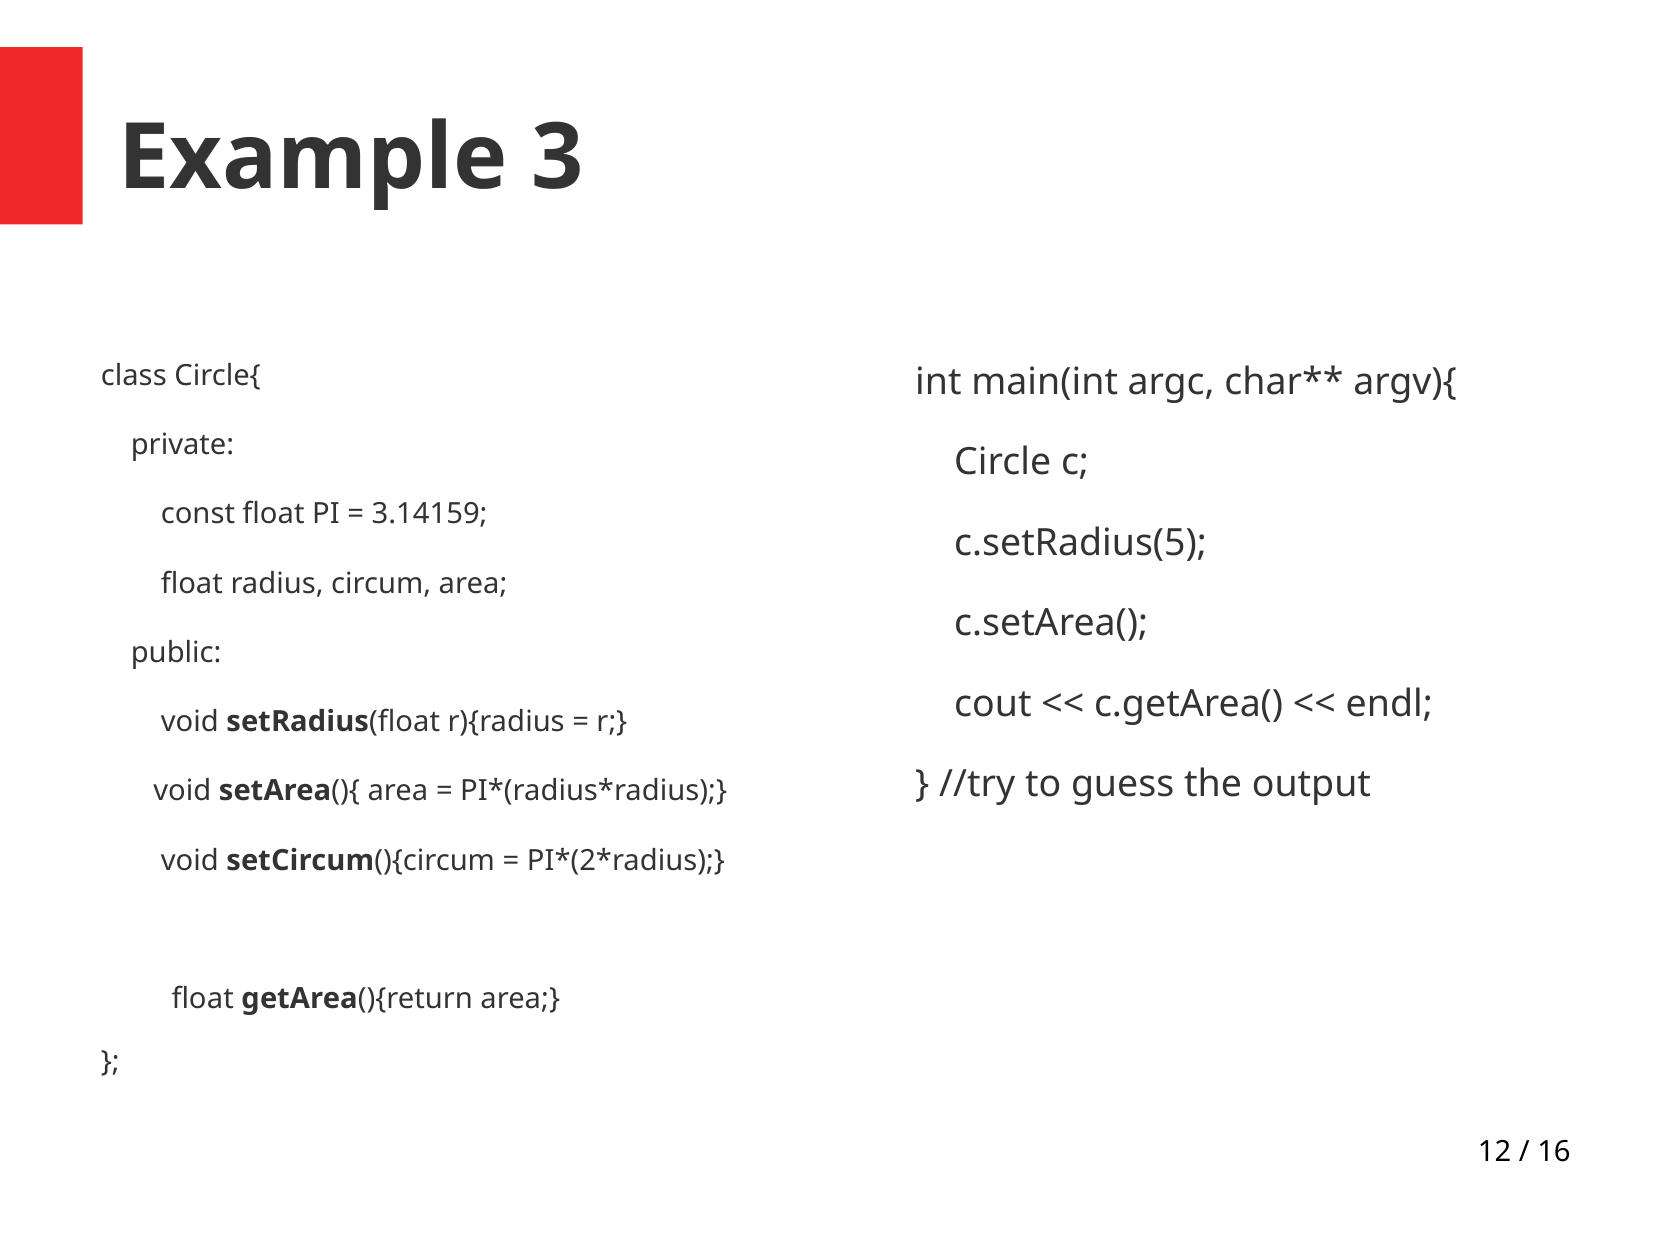

# Example 3
class Circle{
 private:
 const float PI = 3.14159;
 float radius, circum, area;
 public:
 void setRadius(float r){radius = r;}
 void setArea(){ area = PI*(radius*radius);}
 void setCircum(){circum = PI*(2*radius);}
float getArea(){return area;}
};
int main(int argc, char** argv){
 Circle c;
 c.setRadius(5);
 c.setArea();
 cout << c.getArea() << endl;
} //try to guess the output
12